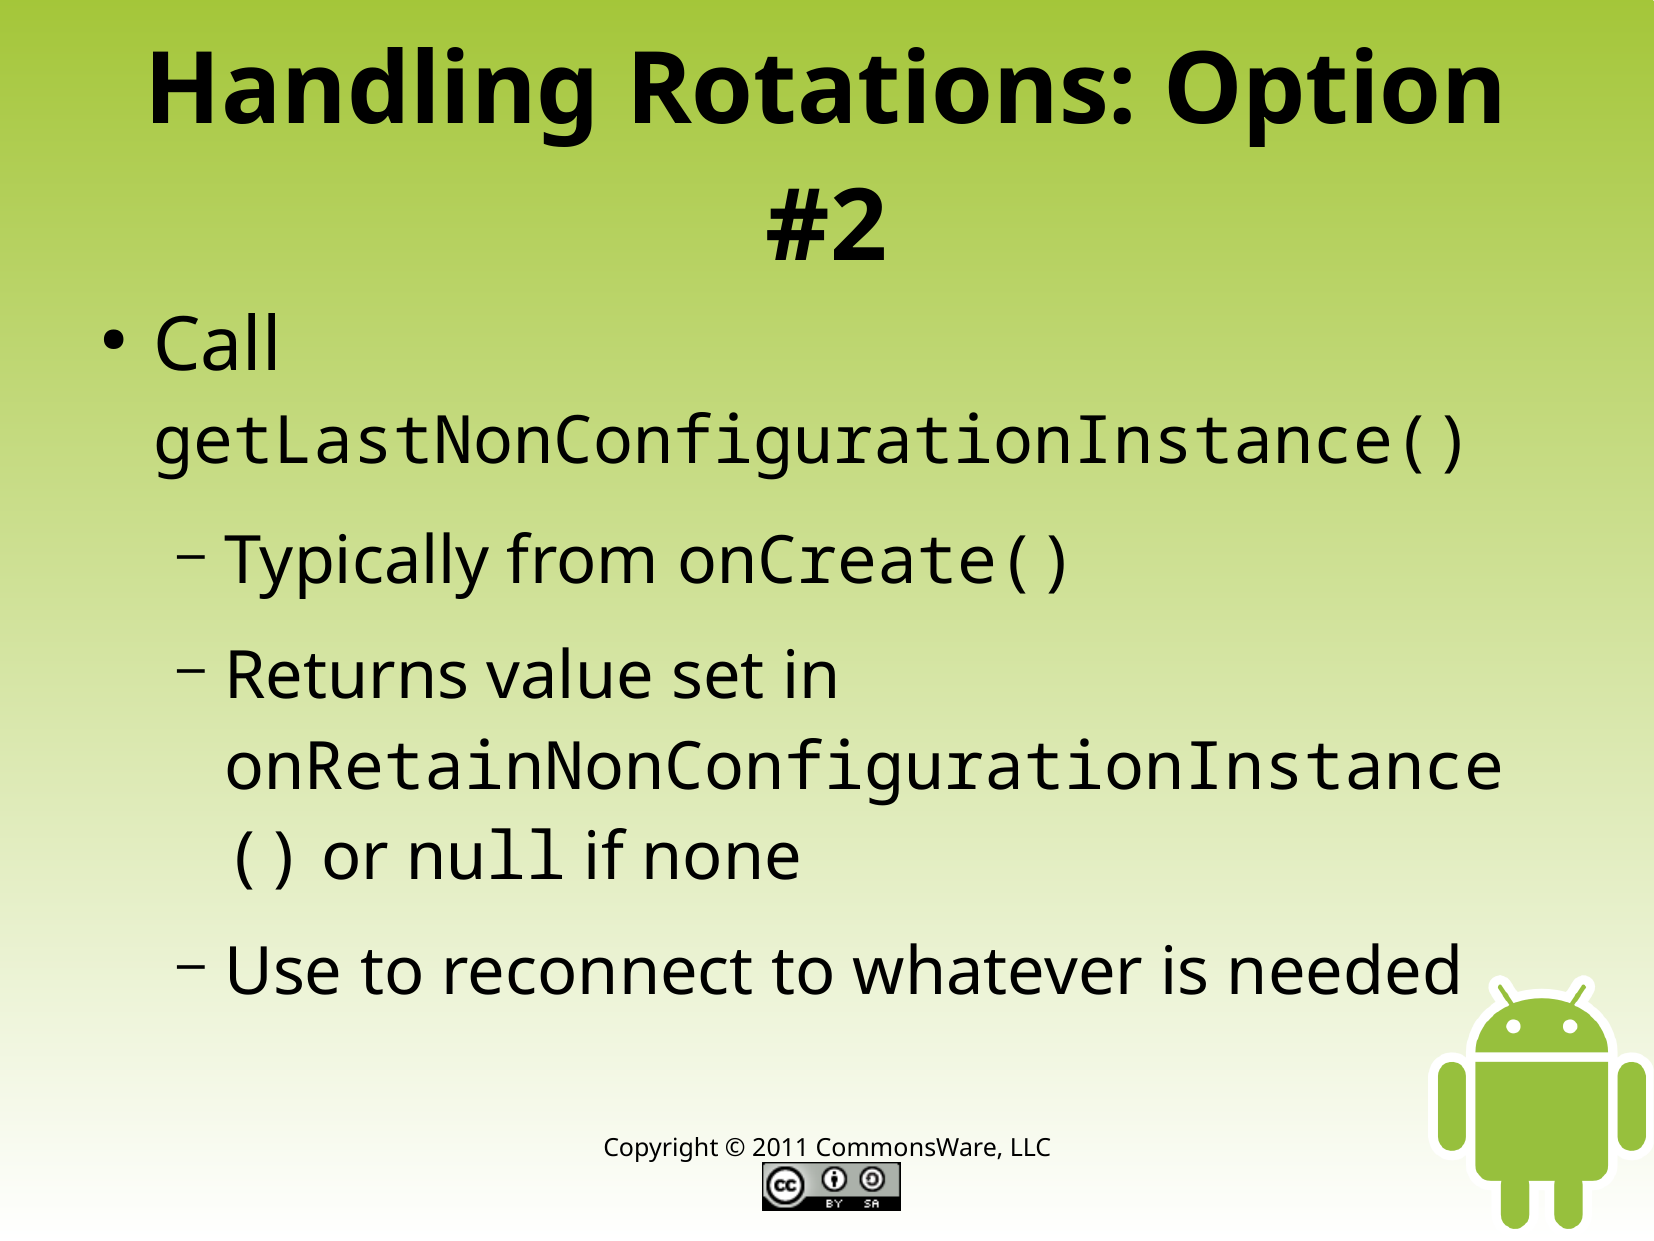

# Handling Rotations: Option #2
Call getLastNonConfigurationInstance()
Typically from onCreate()
Returns value set in onRetainNonConfigurationInstance() or null if none
Use to reconnect to whatever is needed